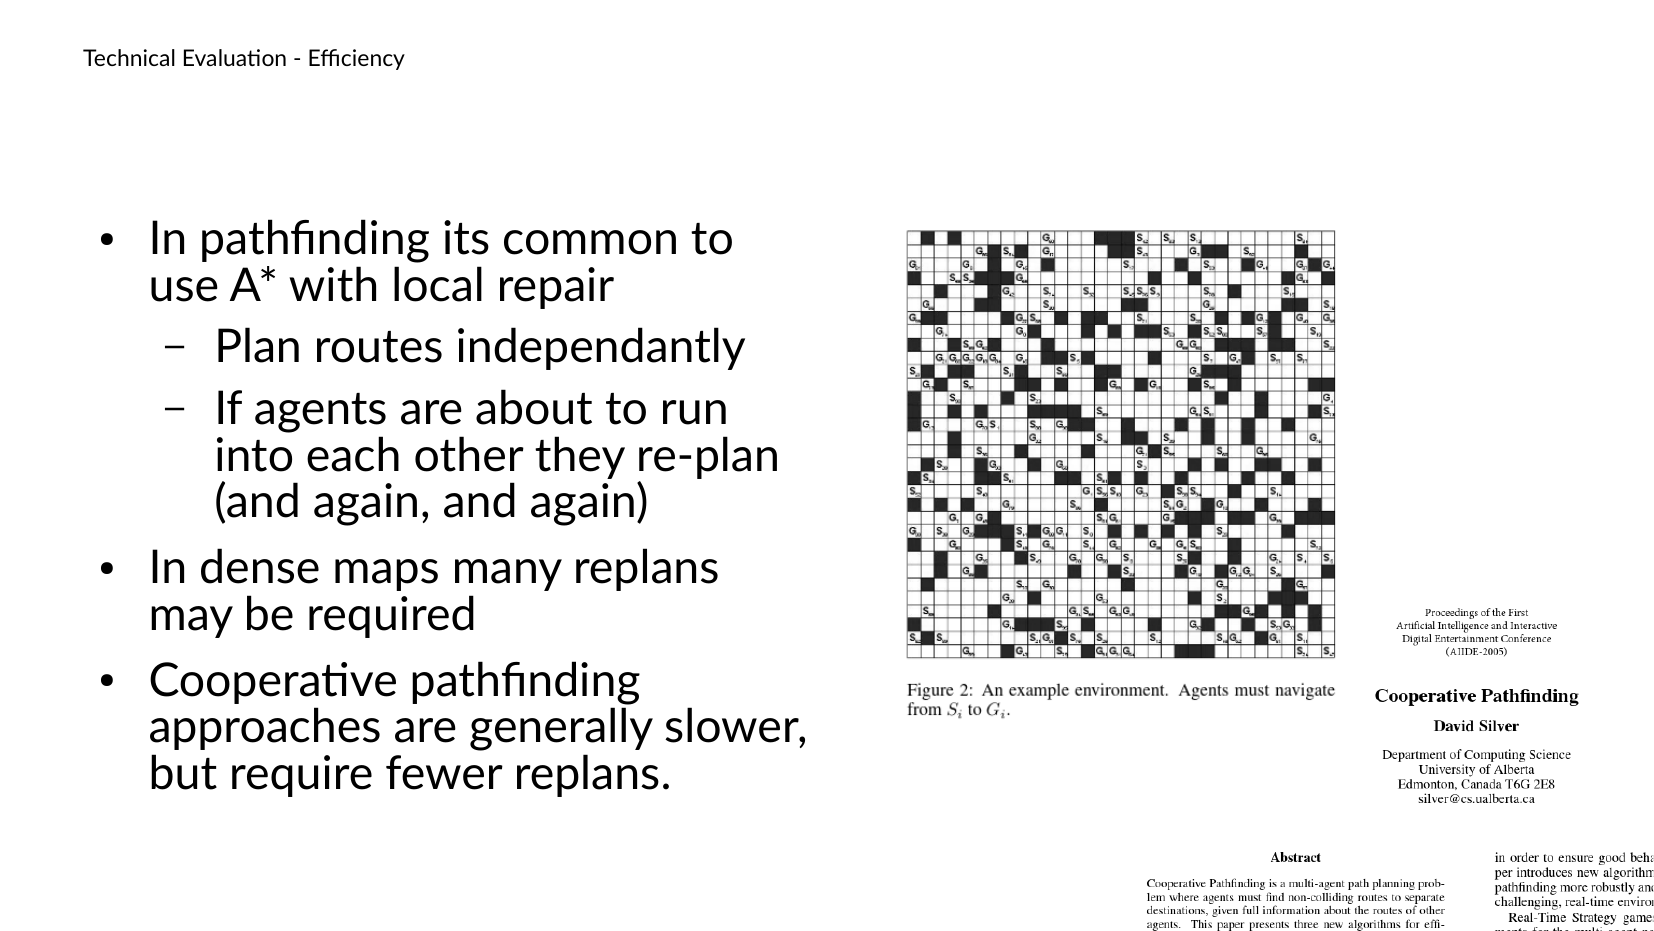

# Technical Evaluation - Efficiency
In pathfinding its common to use A* with local repair
Plan routes independantly
If agents are about to run into each other they re-plan (and again, and again)
In dense maps many replans may be required
Cooperative pathfinding approaches are generally slower, but require fewer replans.